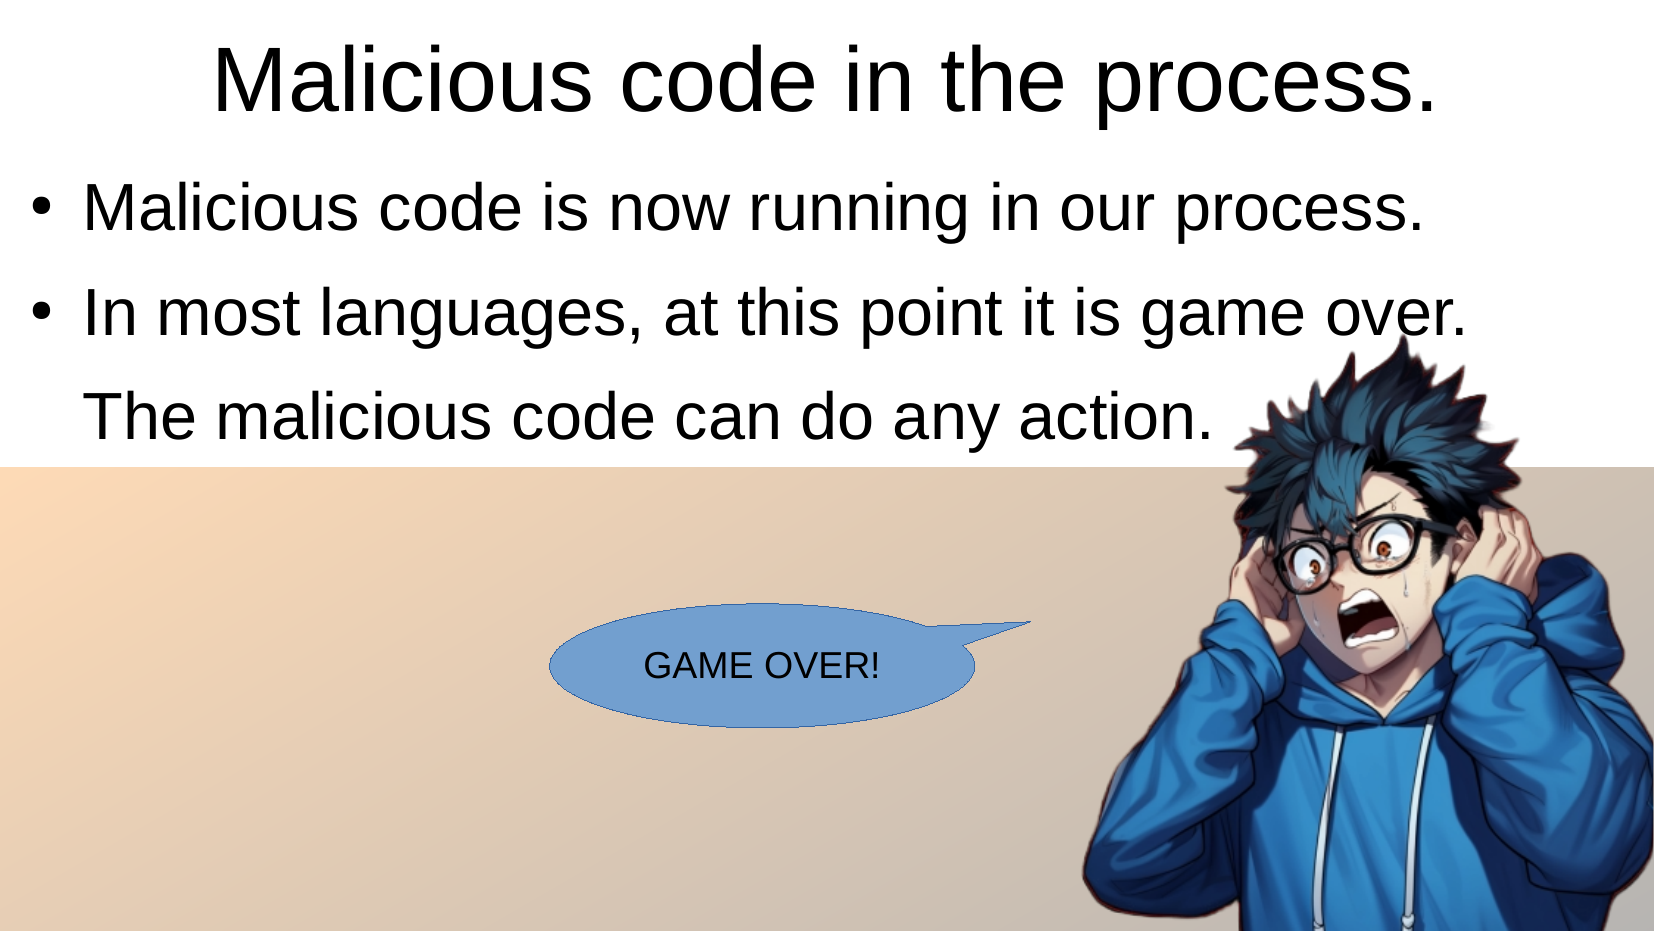

# Malicious code in the process.
Malicious code is now running in our process.
In most languages, at this point it is game over.
The malicious code can do any action.
Can we modularly enforce security even in the presence of malicious code?
GAME OVER!